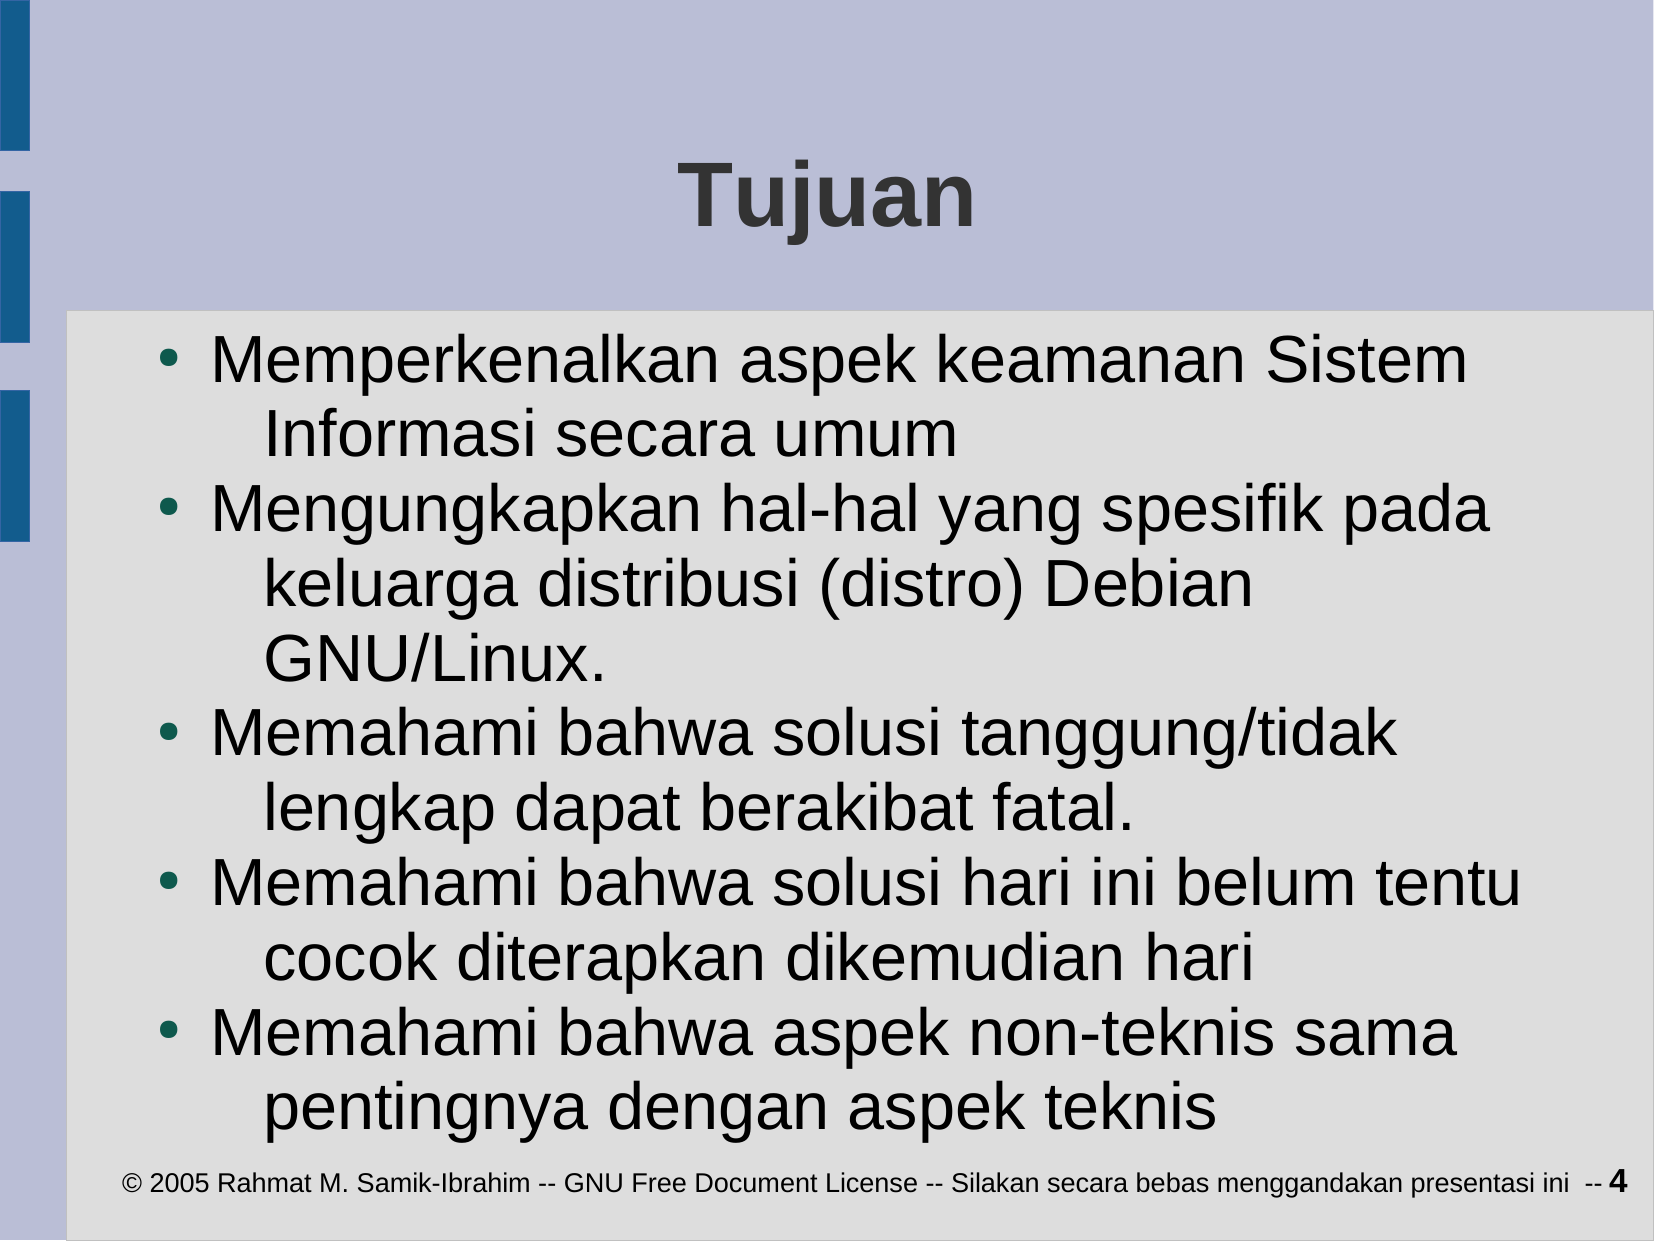

# Tujuan
Memperkenalkan aspek keamanan Sistem Informasi secara umum
Mengungkapkan hal-hal yang spesifik pada keluarga distribusi (distro) Debian GNU/Linux.
Memahami bahwa solusi tanggung/tidak lengkap dapat berakibat fatal.
Memahami bahwa solusi hari ini belum tentu cocok diterapkan dikemudian hari
Memahami bahwa aspek non-teknis sama pentingnya dengan aspek teknis